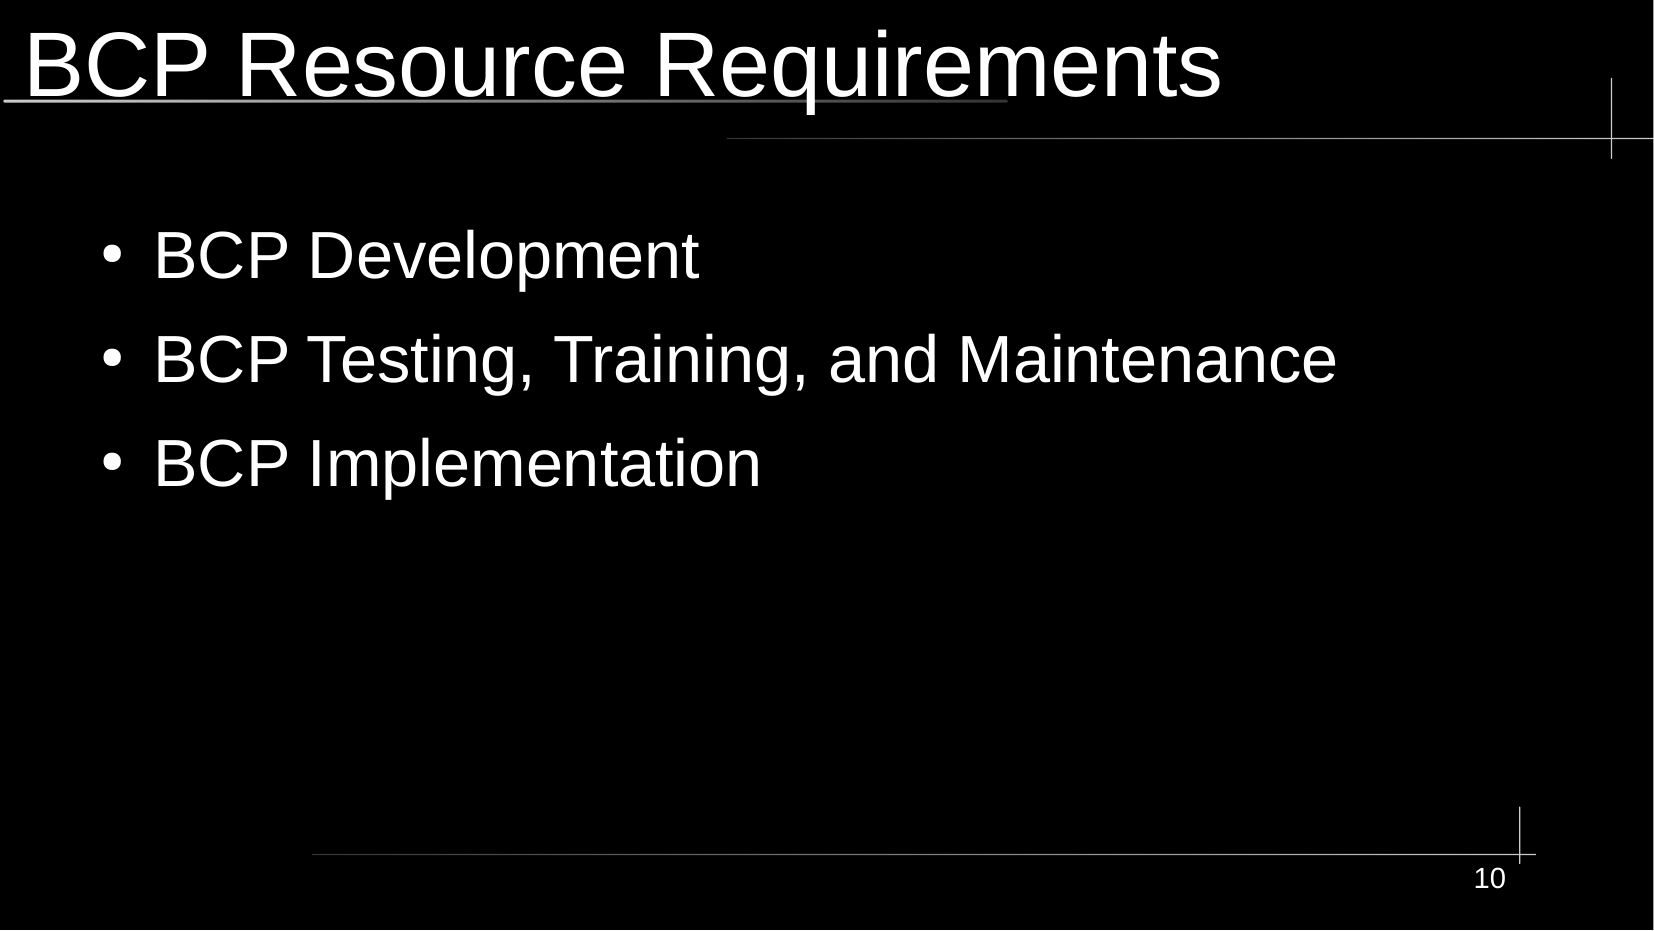

# BCP Resource Requirements
BCP Development
BCP Testing, Training, and Maintenance
BCP Implementation
10